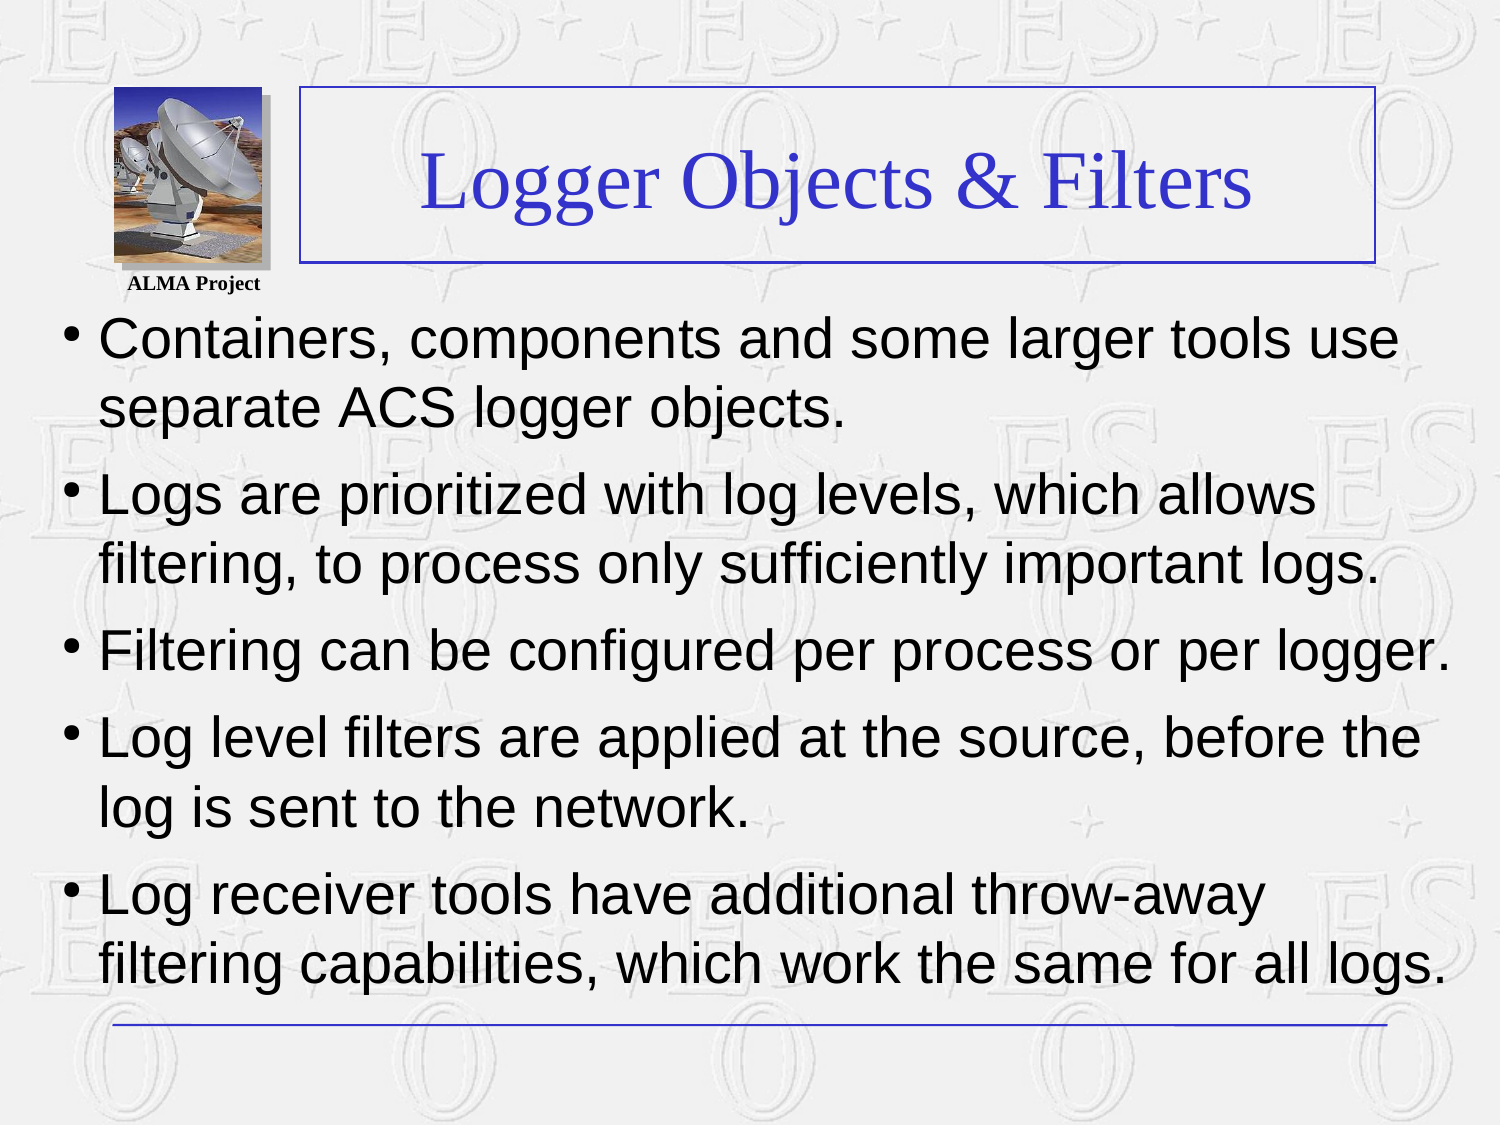

# Logger Objects & Filters
Containers, components and some larger tools use separate ACS logger objects.
Logs are prioritized with log levels, which allows filtering, to process only sufficiently important logs.
Filtering can be configured per process or per logger.
Log level filters are applied at the source, before the log is sent to the network.
Log receiver tools have additional throw-away filtering capabilities, which work the same for all logs.